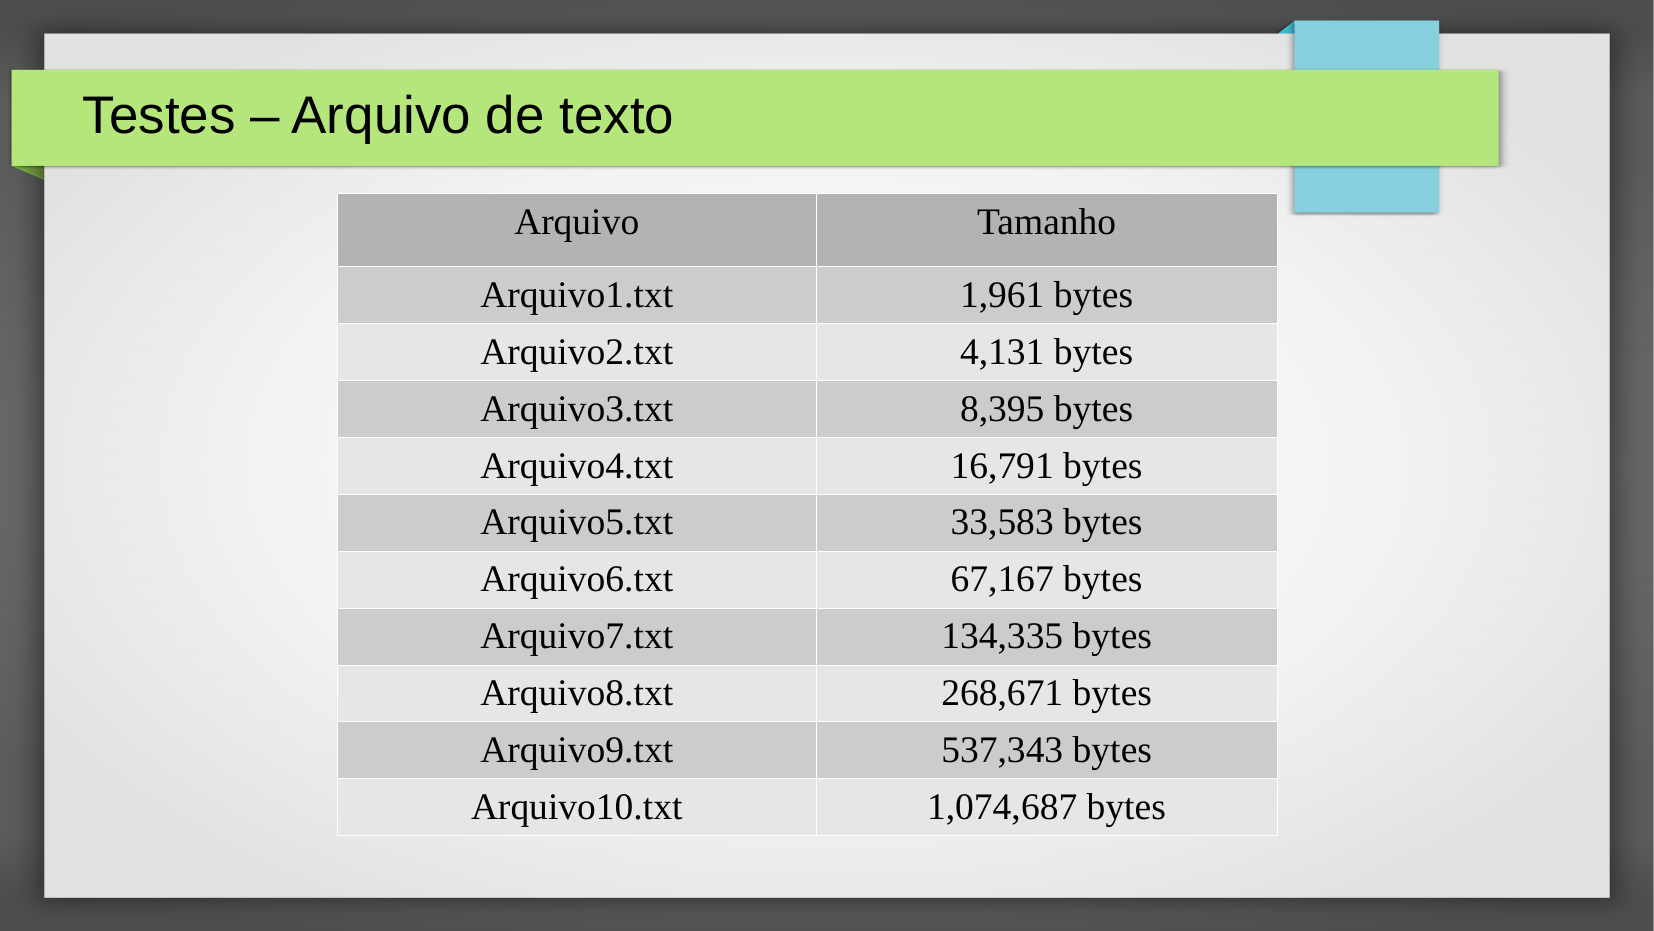

# Testes – Arquivo de texto
| Arquivo | Tamanho |
| --- | --- |
| Arquivo1.txt | 1,961 bytes |
| Arquivo2.txt | 4,131 bytes |
| Arquivo3.txt | 8,395 bytes |
| Arquivo4.txt | 16,791 bytes |
| Arquivo5.txt | 33,583 bytes |
| Arquivo6.txt | 67,167 bytes |
| Arquivo7.txt | 134,335 bytes |
| Arquivo8.txt | 268,671 bytes |
| Arquivo9.txt | 537,343 bytes |
| Arquivo10.txt | 1,074,687 bytes |